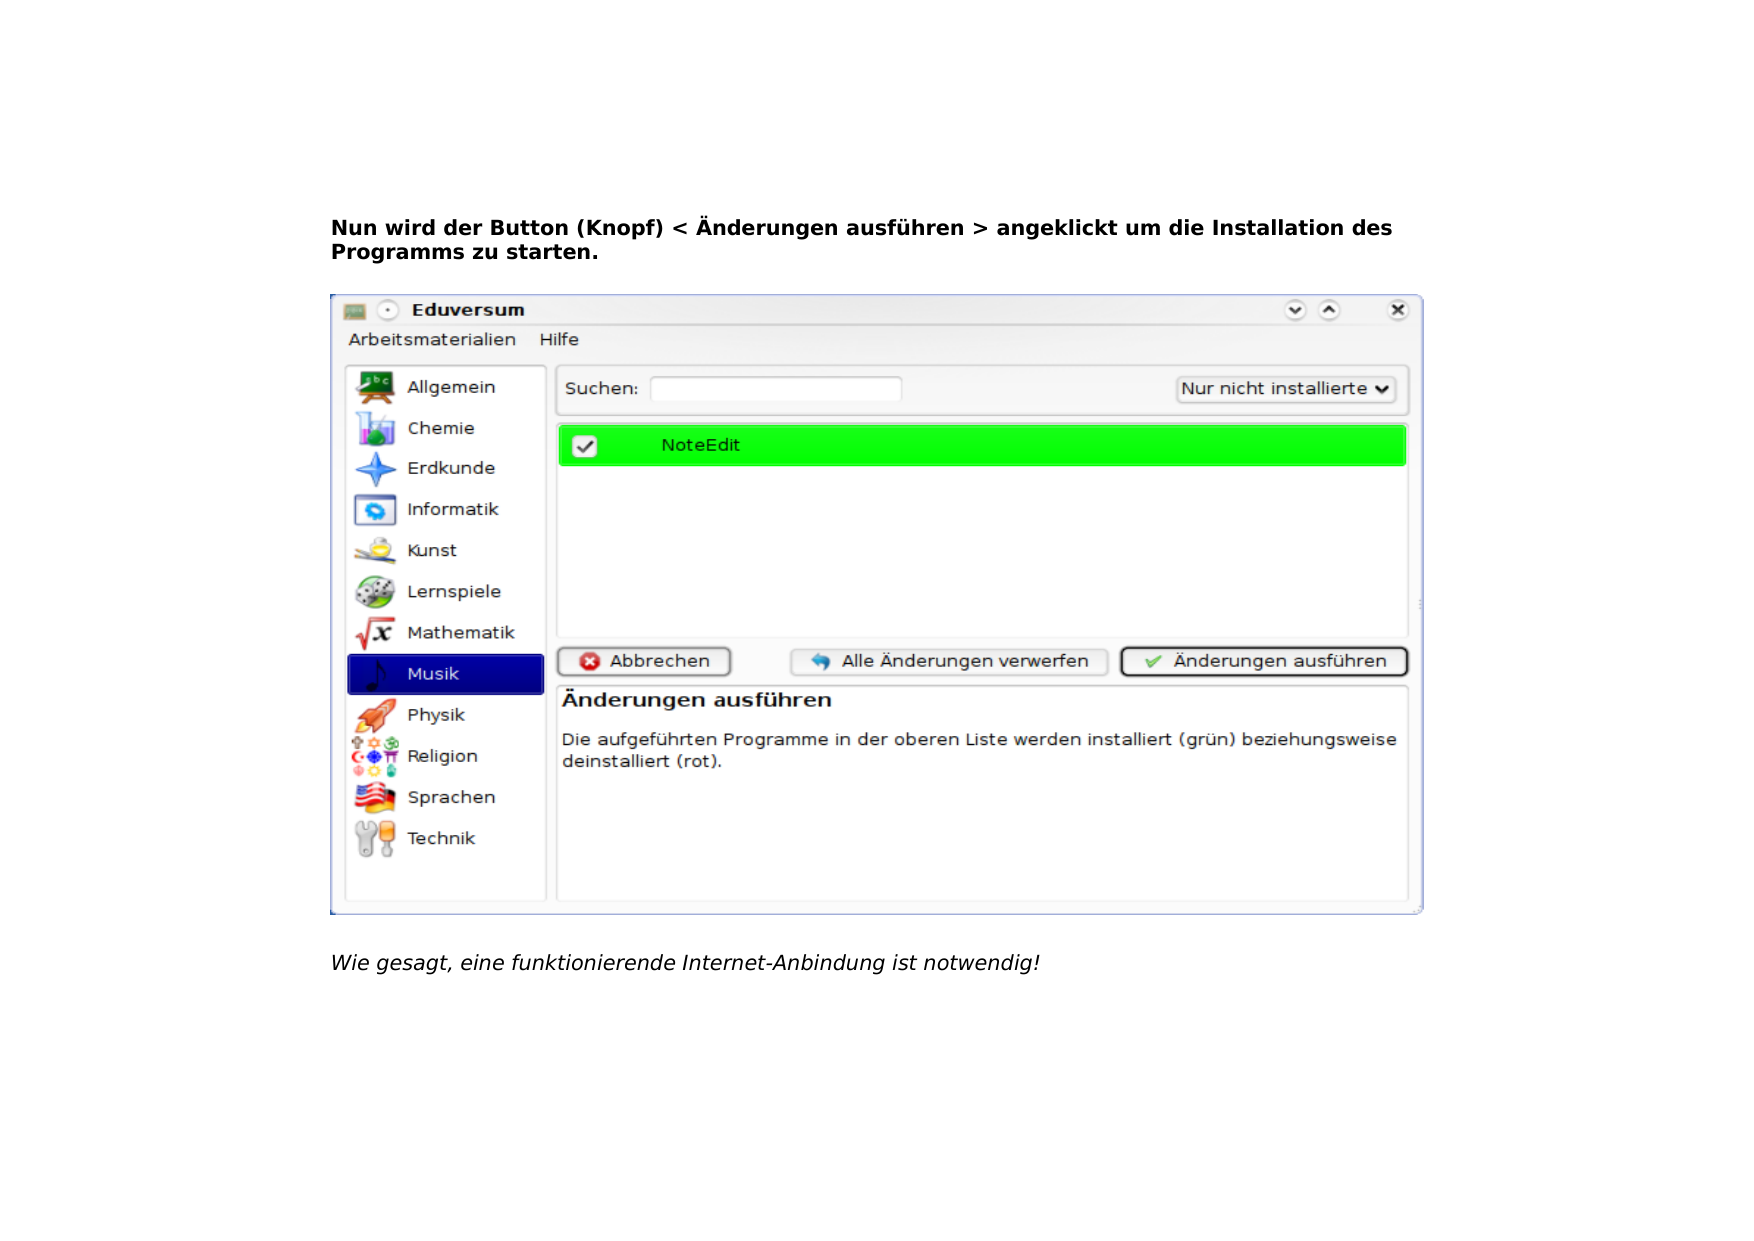

Nun wird der Button (Knopf) < Änderungen ausführen > angeklickt um die Installation des Programms zu starten.
Wie gesagt, eine funktionierende Internet-Anbindung ist notwendig!